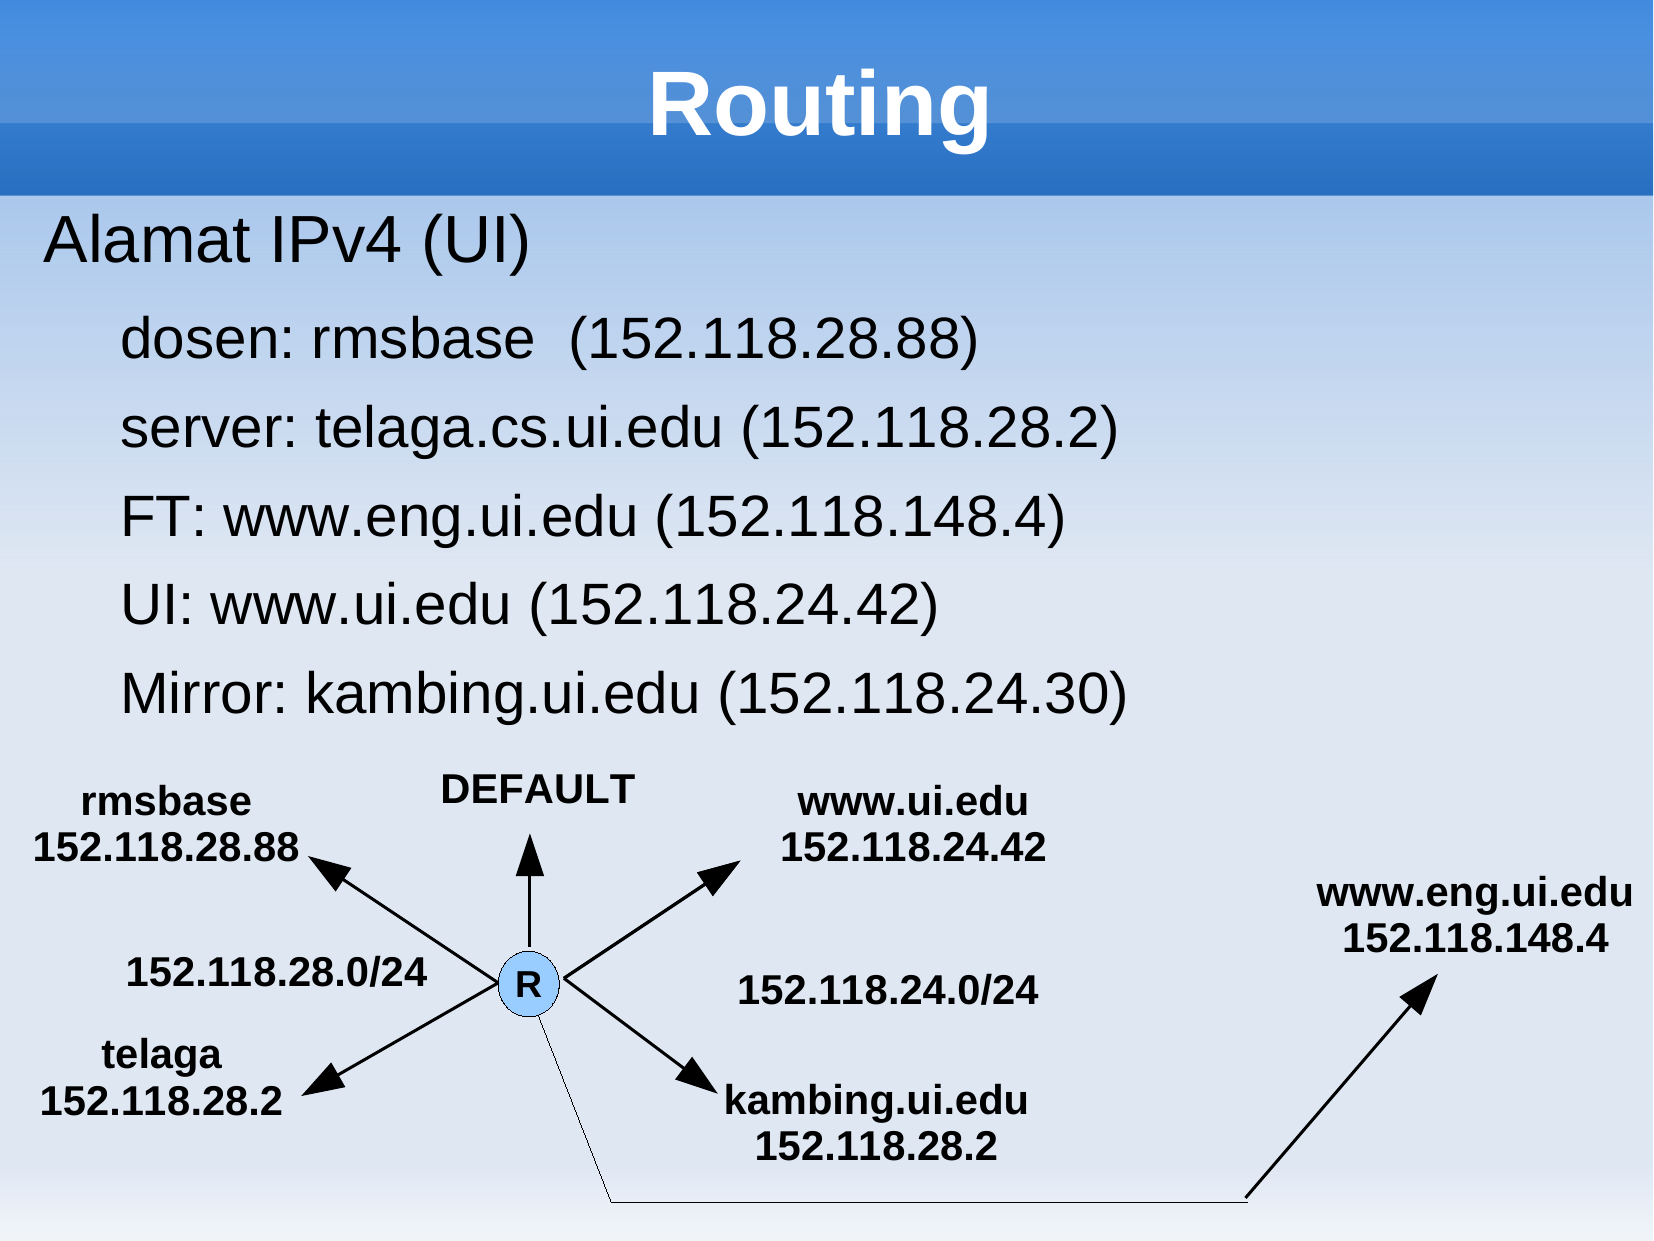

# Routing
Alamat IPv4 (UI)
dosen: rmsbase (152.118.28.88)
server: telaga.cs.ui.edu (152.118.28.2)
FT: www.eng.ui.edu (152.118.148.4)
UI: www.ui.edu (152.118.24.42)
Mirror: kambing.ui.edu (152.118.24.30)
DEFAULT
rmsbase
152.118.28.88
www.ui.edu
152.118.24.42
www.eng.ui.edu
152.118.148.4
152.118.28.0/24
152.118.24.0/24
R
telaga
152.118.28.2
kambing.ui.edu
152.118.28.2